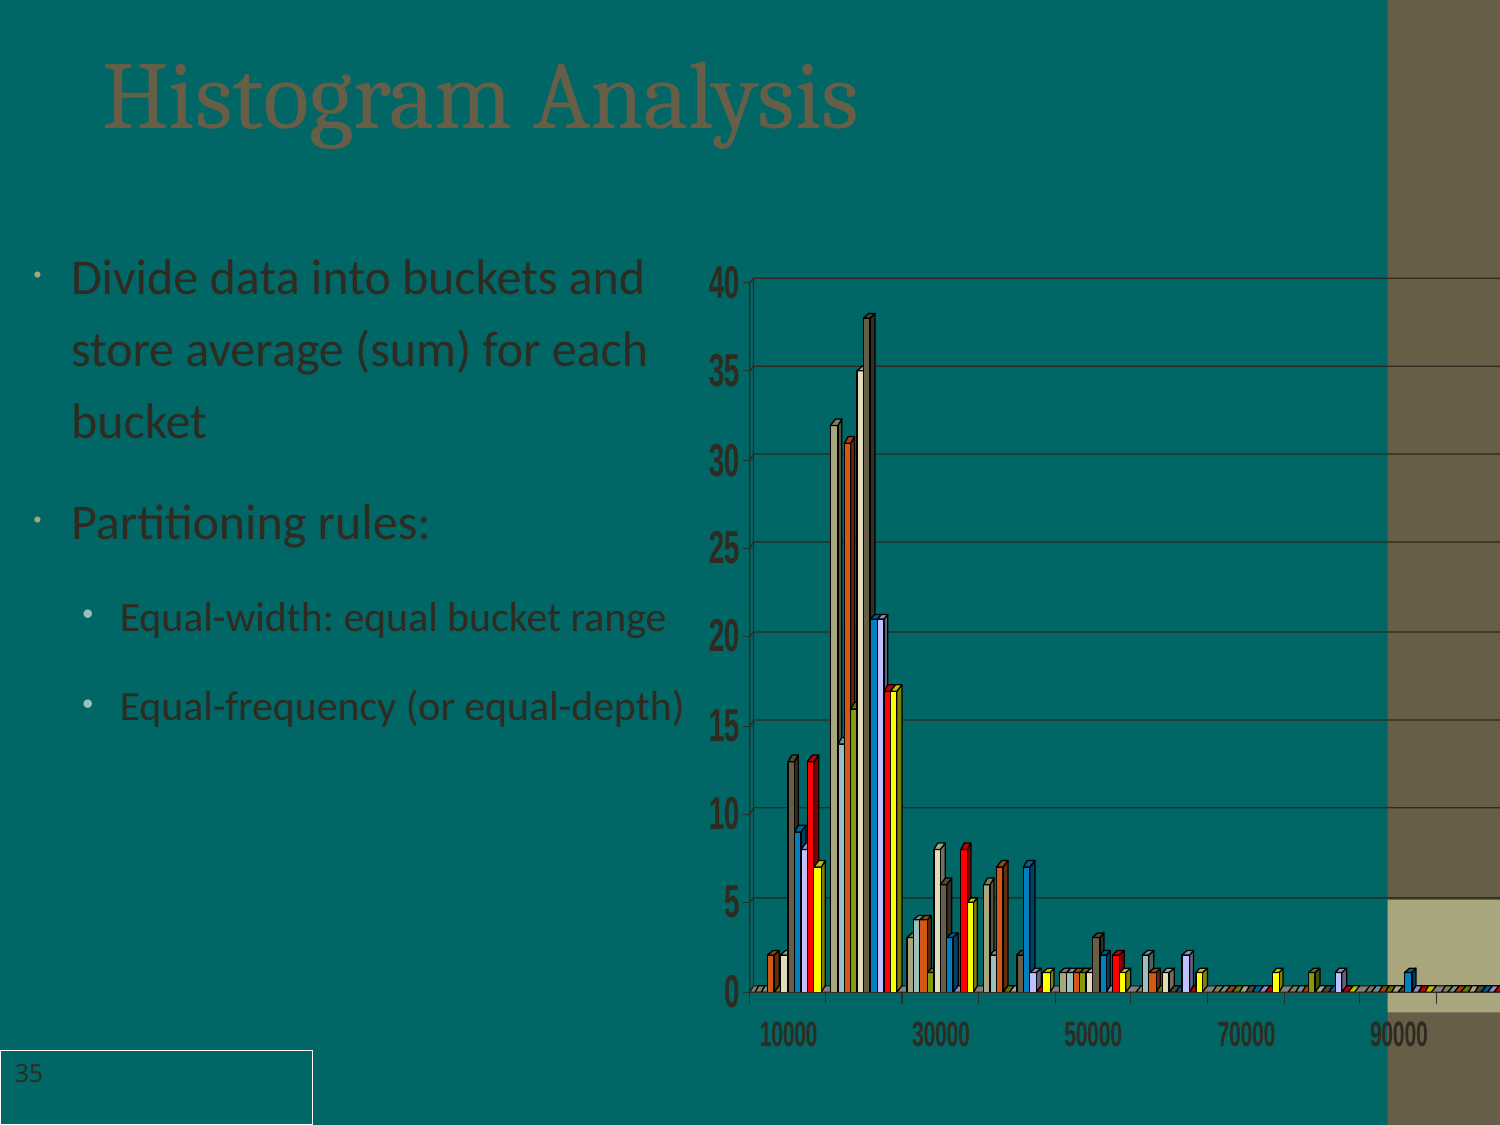

# Histogram Analysis
Divide data into buckets and store average (sum) for each bucket
Partitioning rules:
Equal-width: equal bucket range
Equal-frequency (or equal-depth)